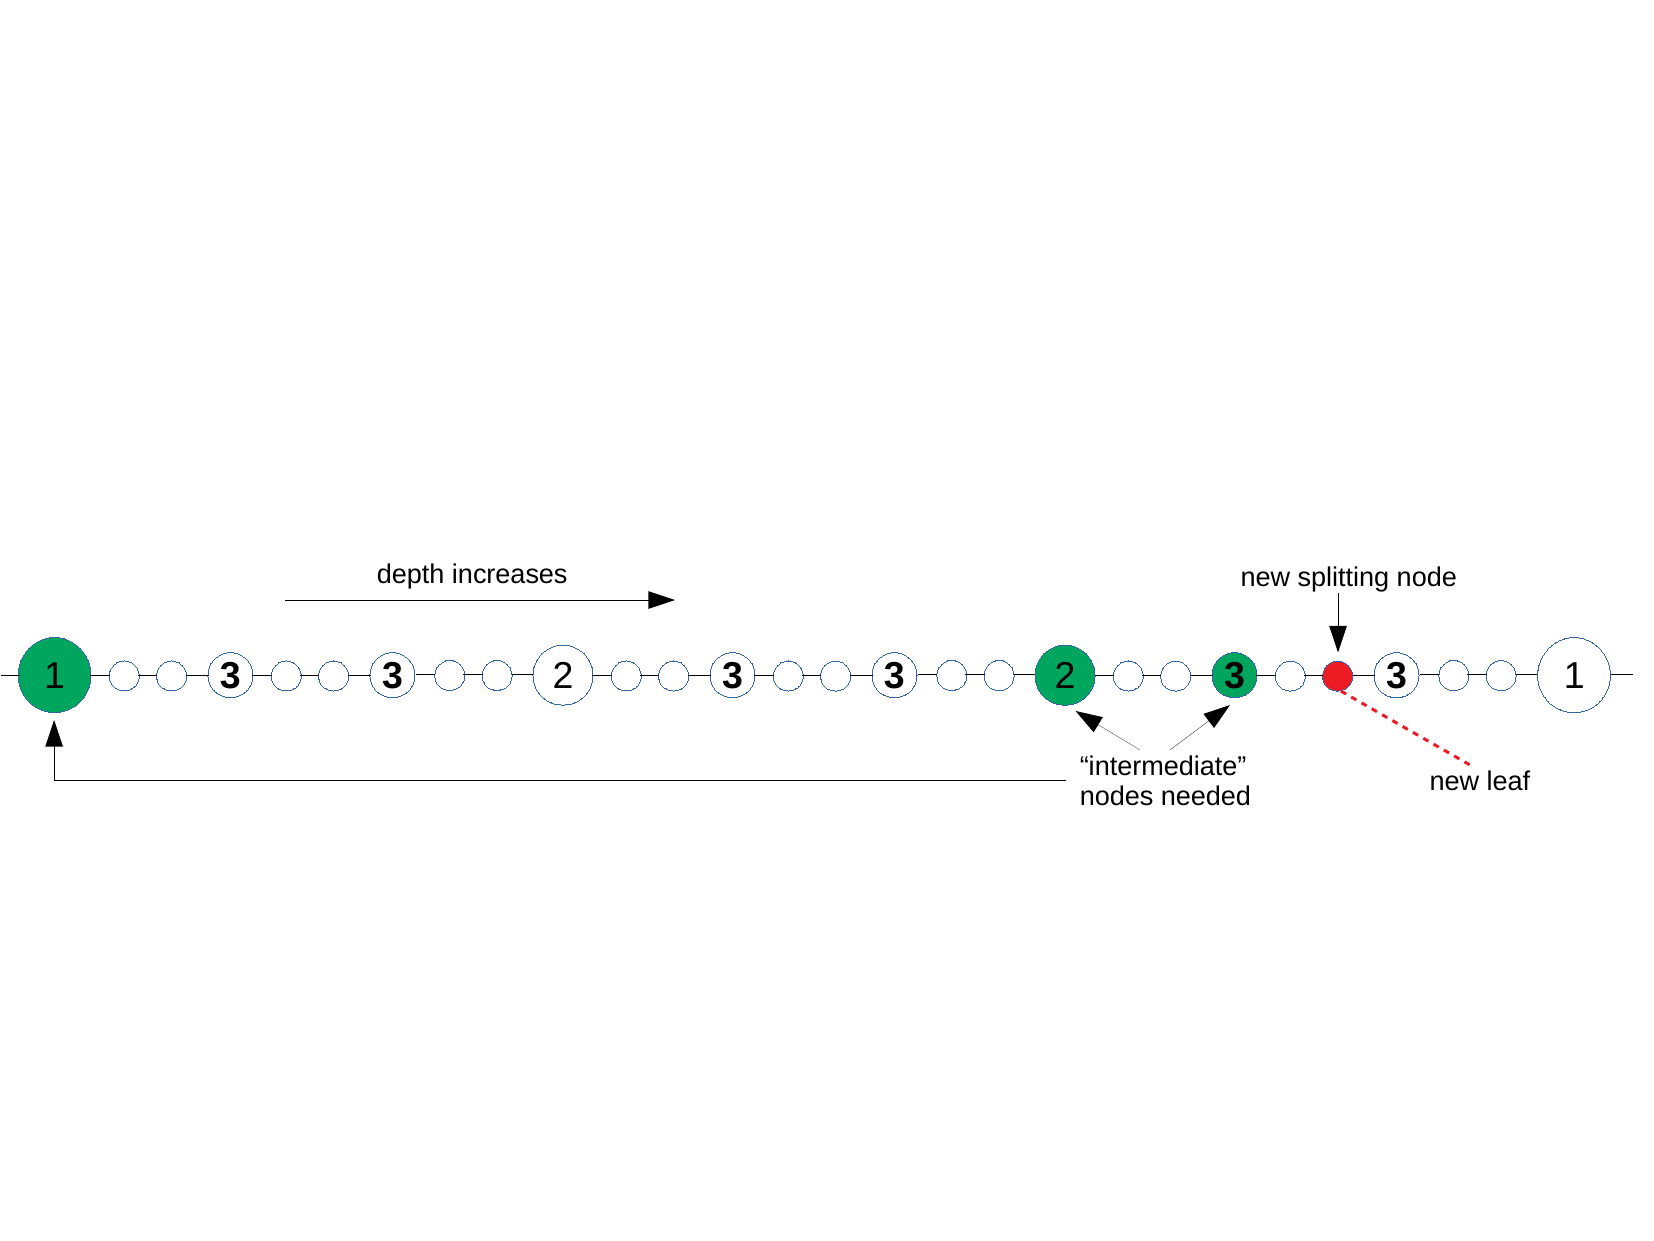

depth increases
new splitting node
1
1
2
2
3
3
3
3
3
3
“intermediate”
nodes needed
new leaf